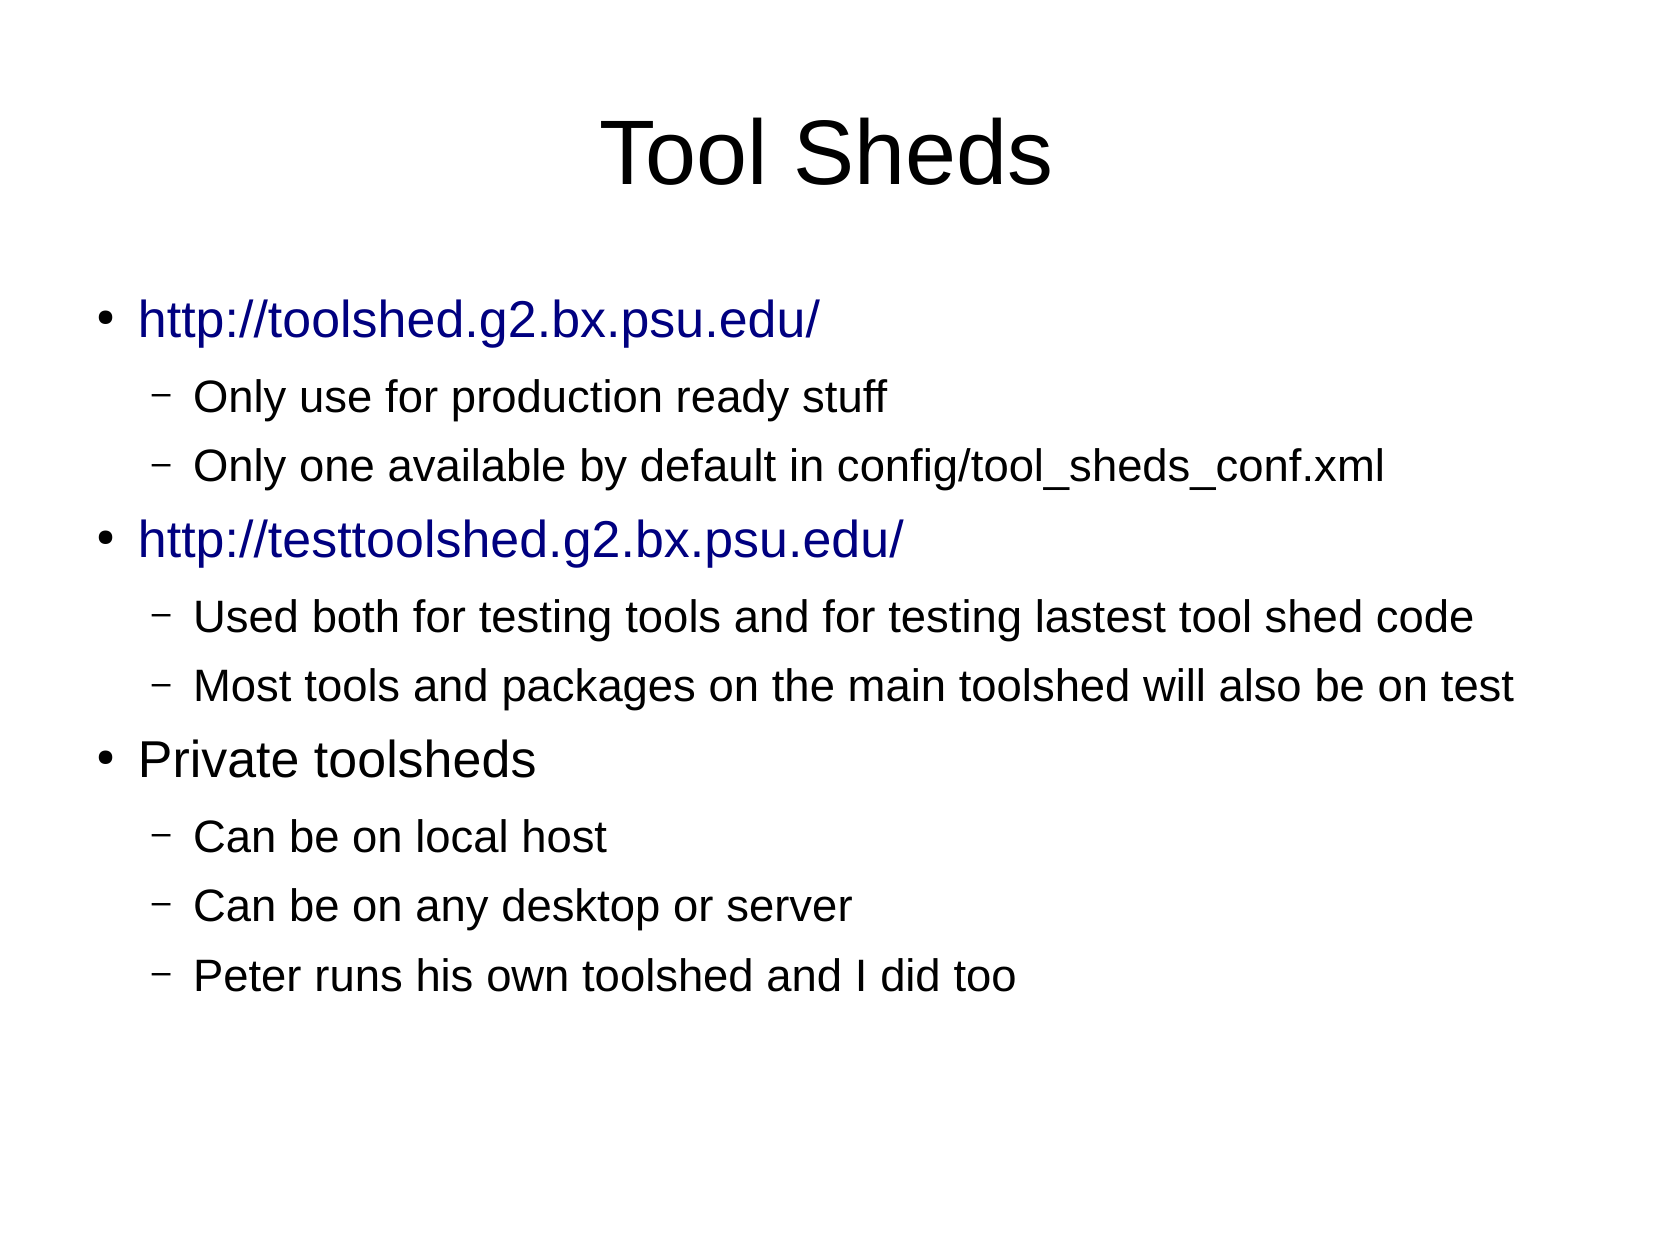

# Tool Sheds
http://toolshed.g2.bx.psu.edu/
Only use for production ready stuff
Only one available by default in config/tool_sheds_conf.xml
http://testtoolshed.g2.bx.psu.edu/
Used both for testing tools and for testing lastest tool shed code
Most tools and packages on the main toolshed will also be on test
Private toolsheds
Can be on local host
Can be on any desktop or server
Peter runs his own toolshed and I did too